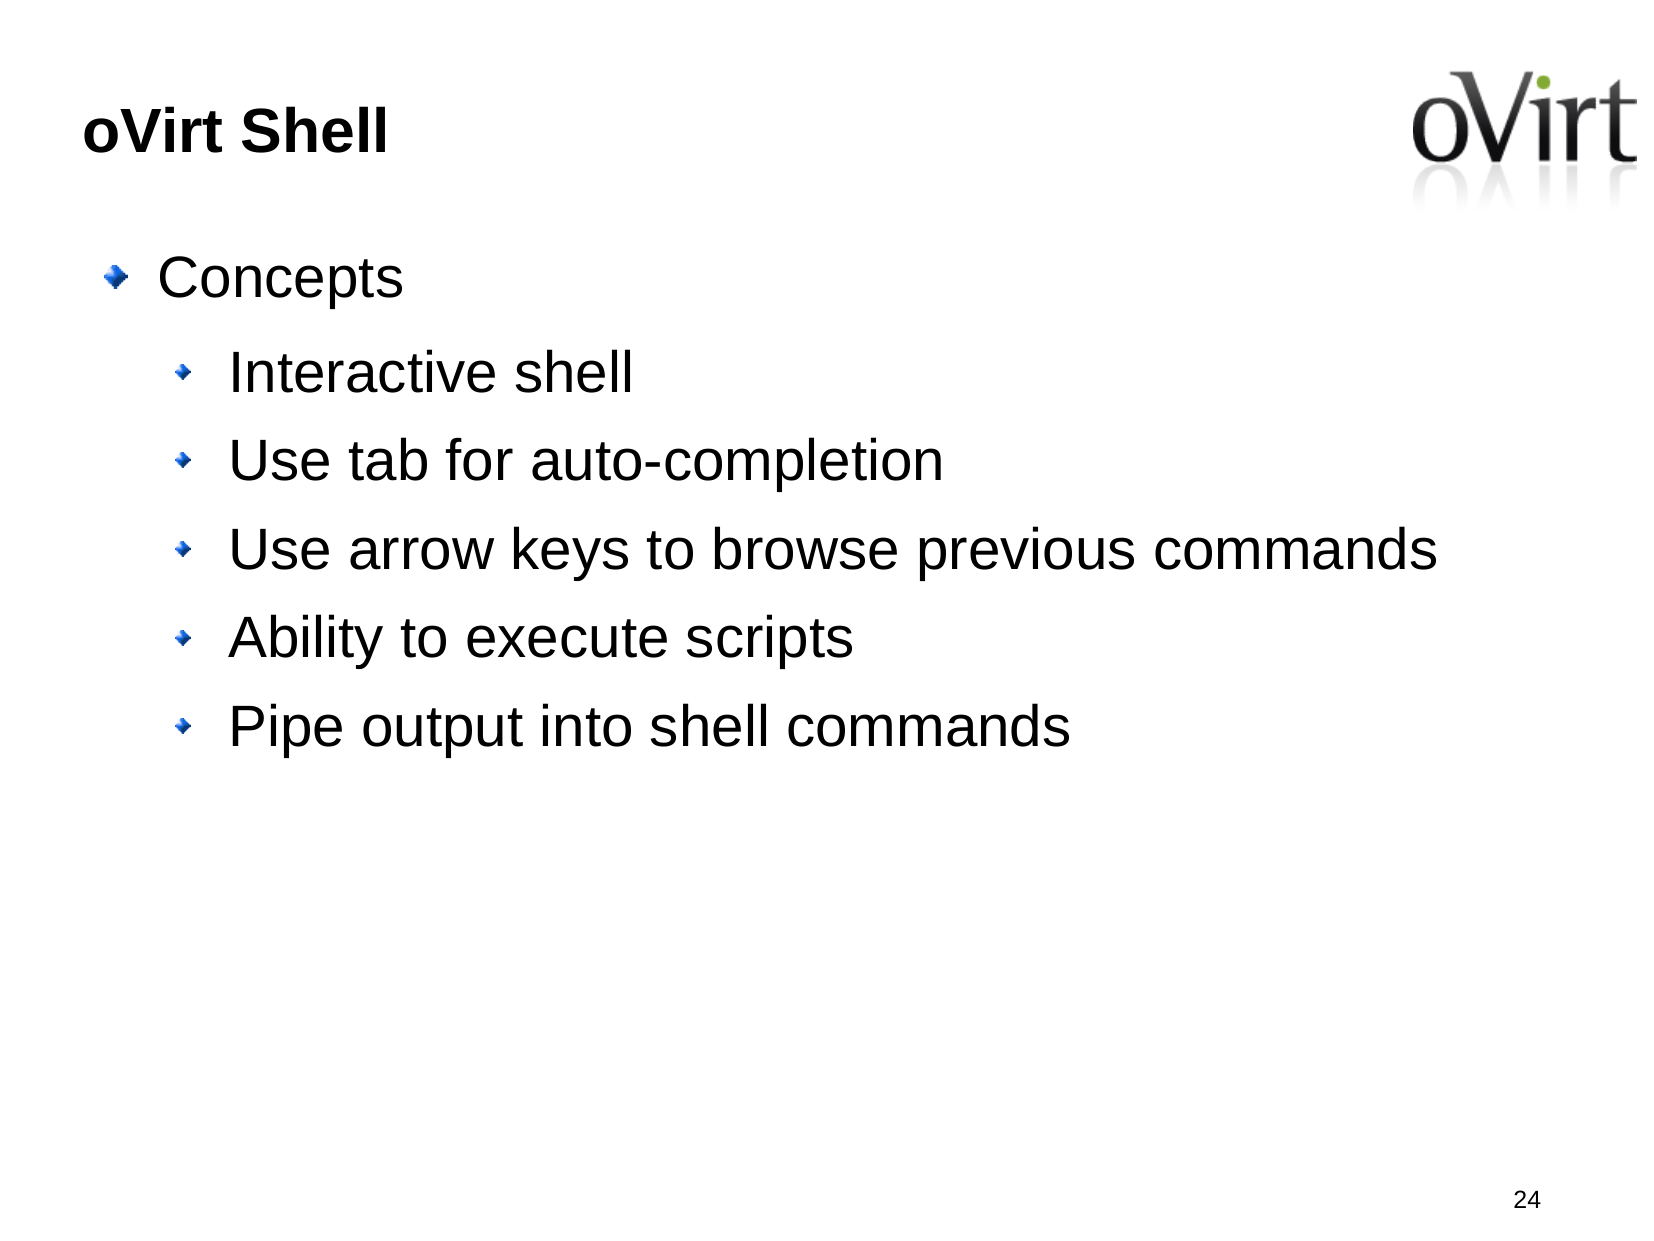

# oVirt Shell
Concepts
Interactive shell
Use tab for auto-completion
Use arrow keys to browse previous commands
Ability to execute scripts
Pipe output into shell commands